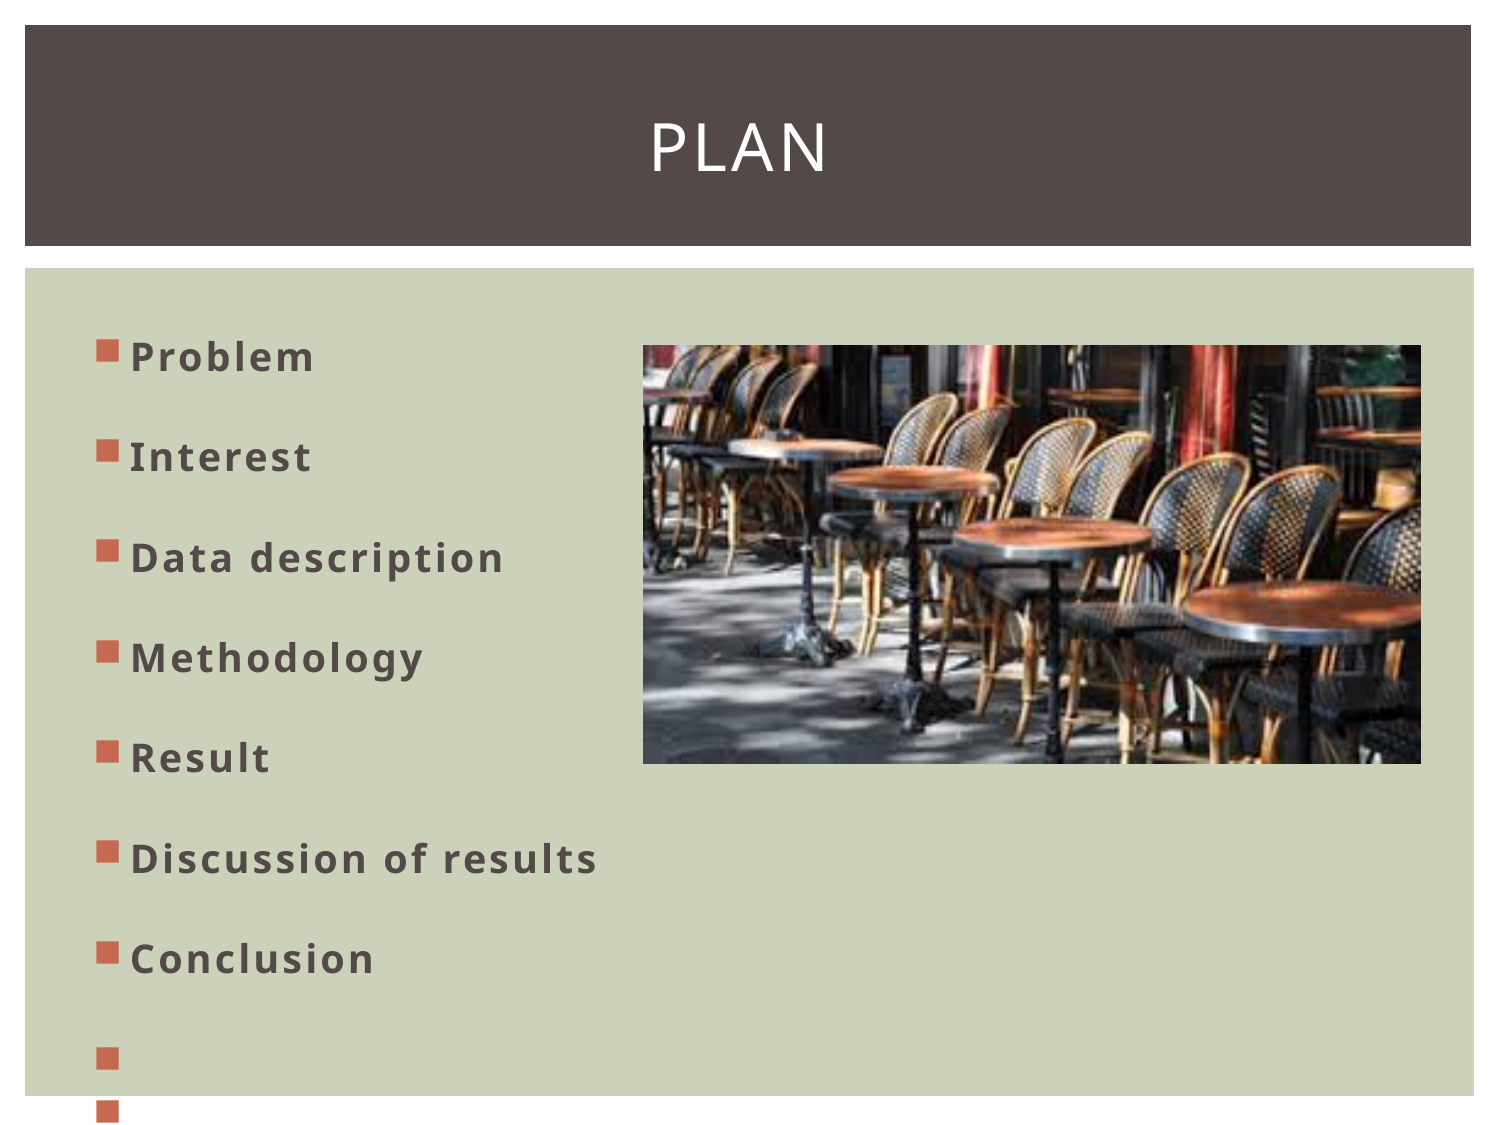

Plan
# Problem
Interest
Data description
Methodology
Result
Discussion of results
Conclusion